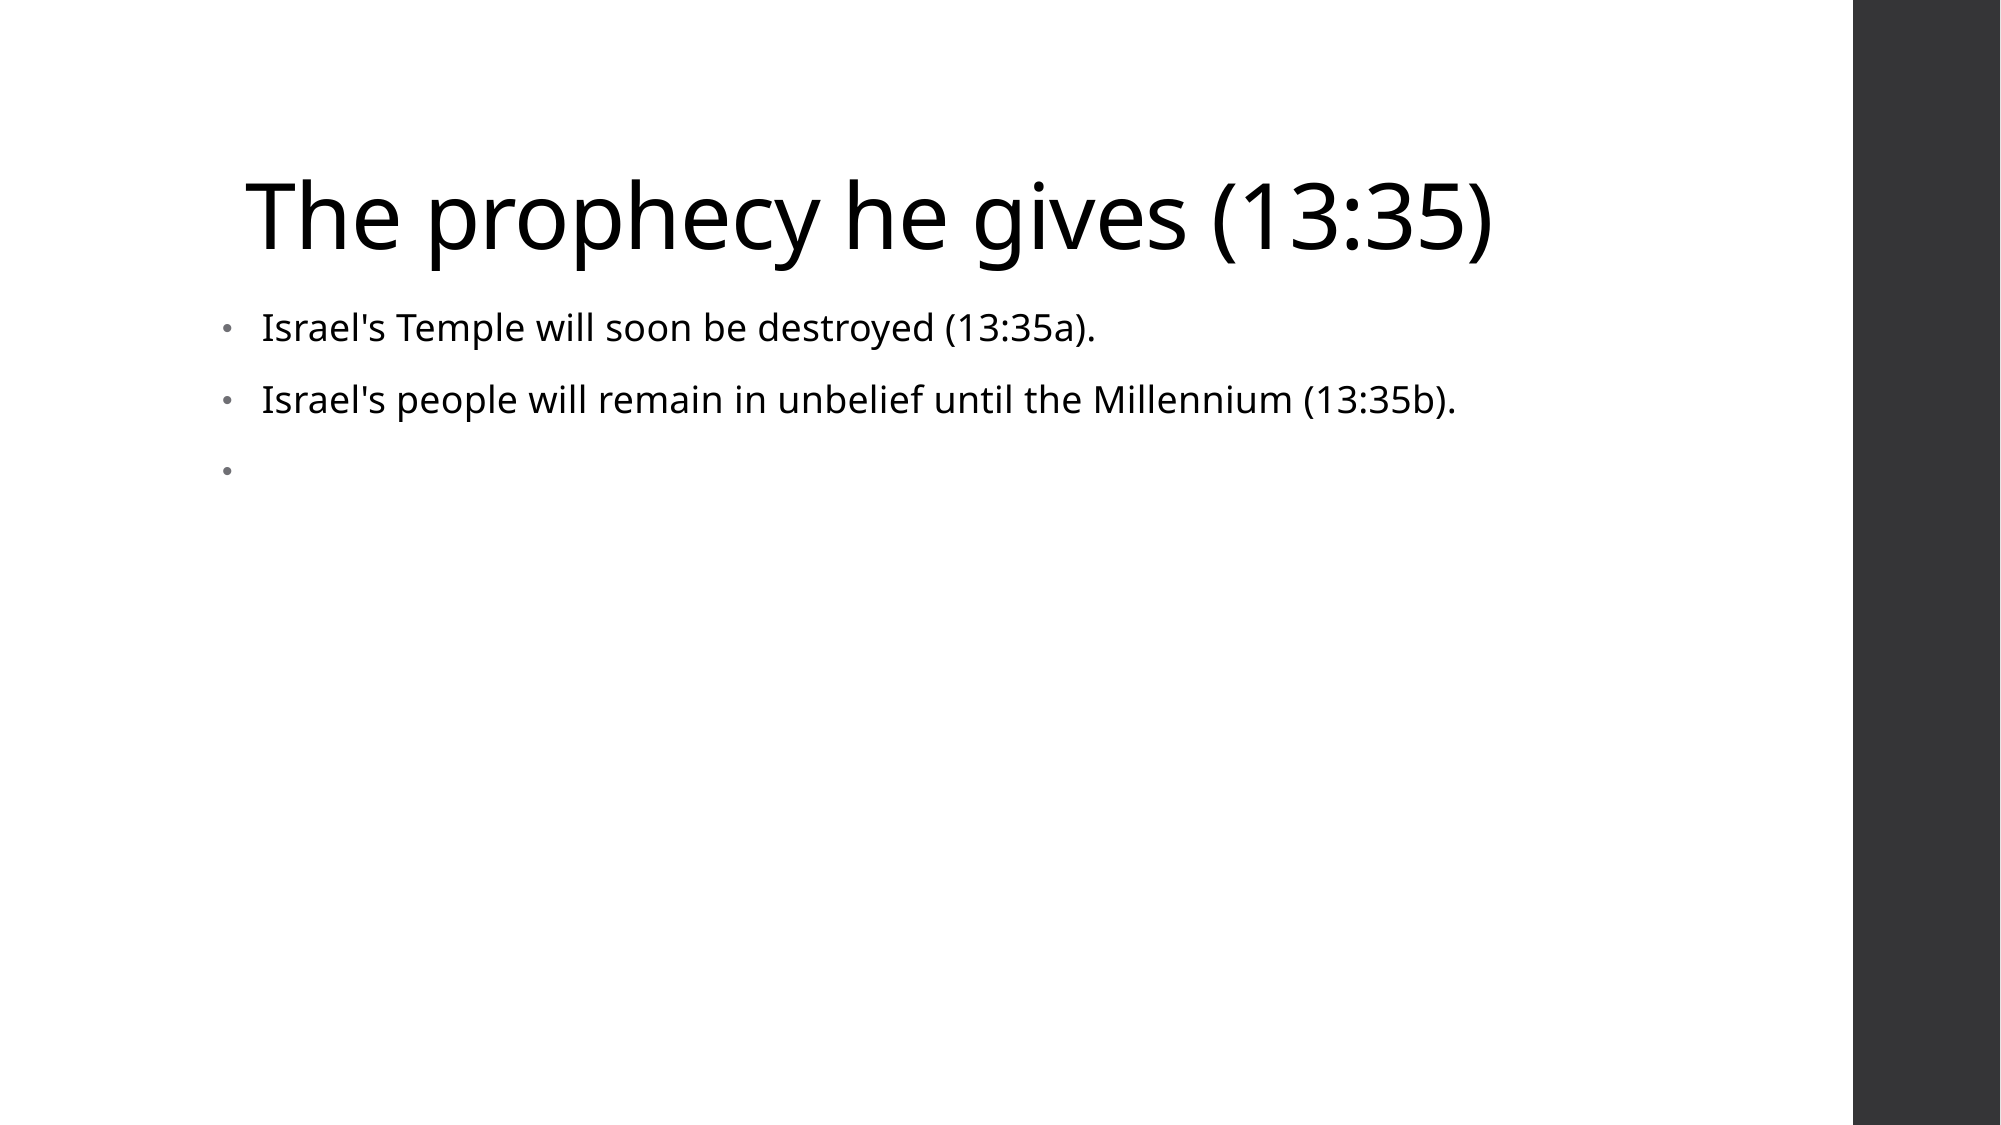

# The prophecy he gives (13:35)
 Israel's Temple will soon be destroyed (13:35a).
 Israel's people will remain in unbelief until the Millennium (13:35b).